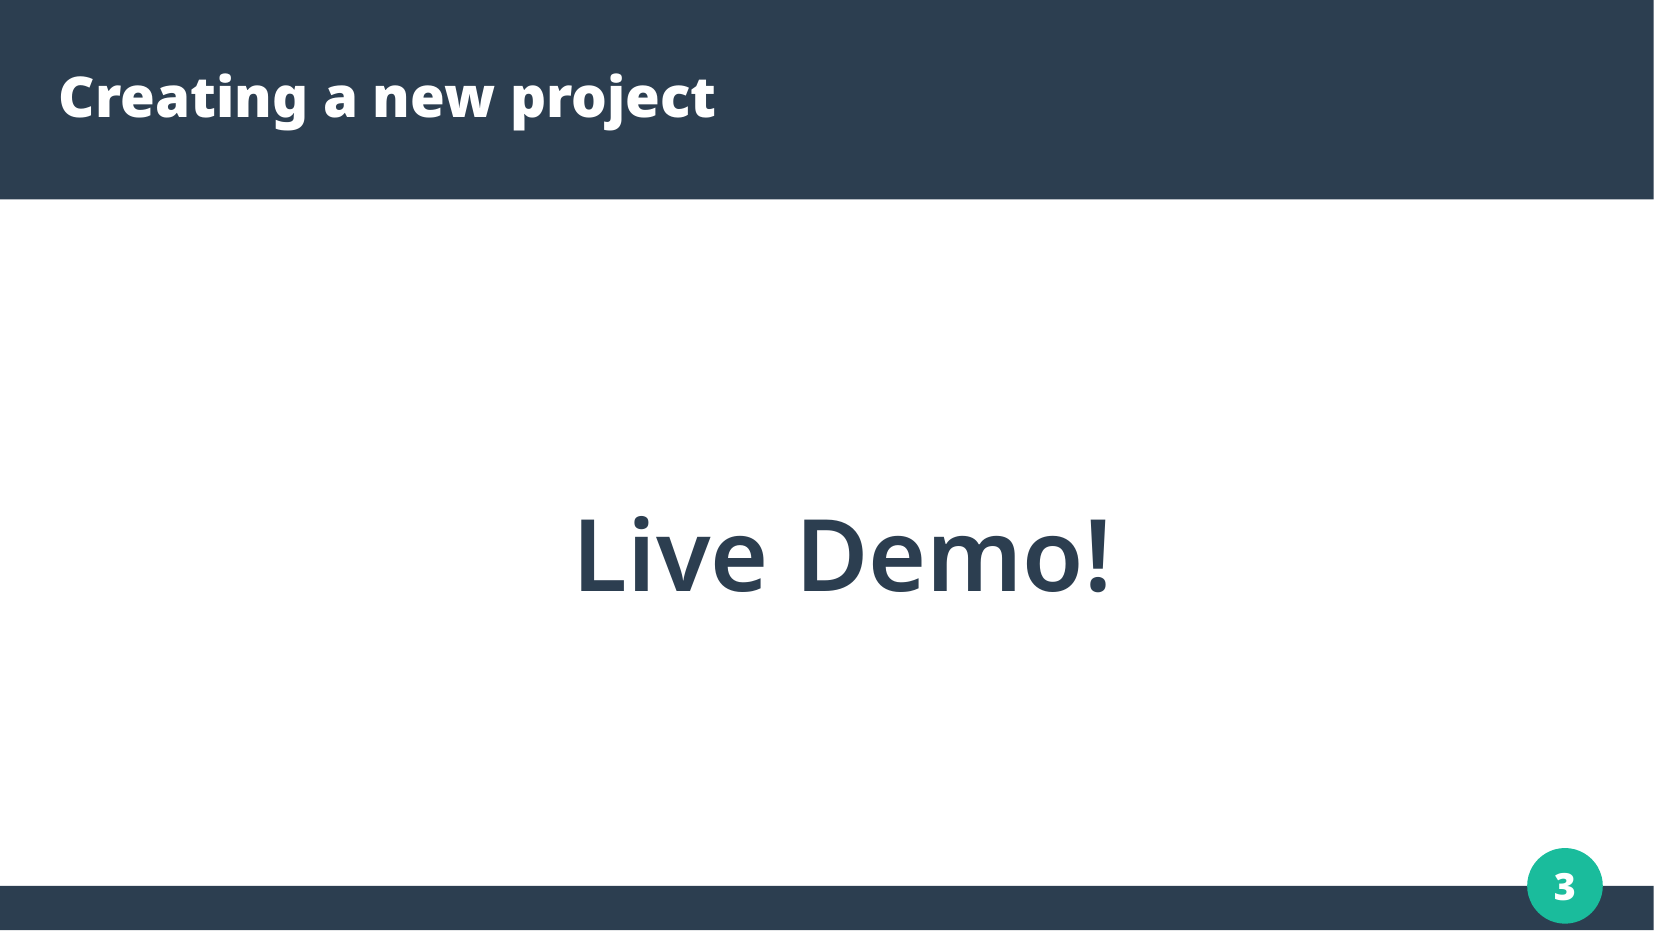

# Creating a new project
Live Demo!